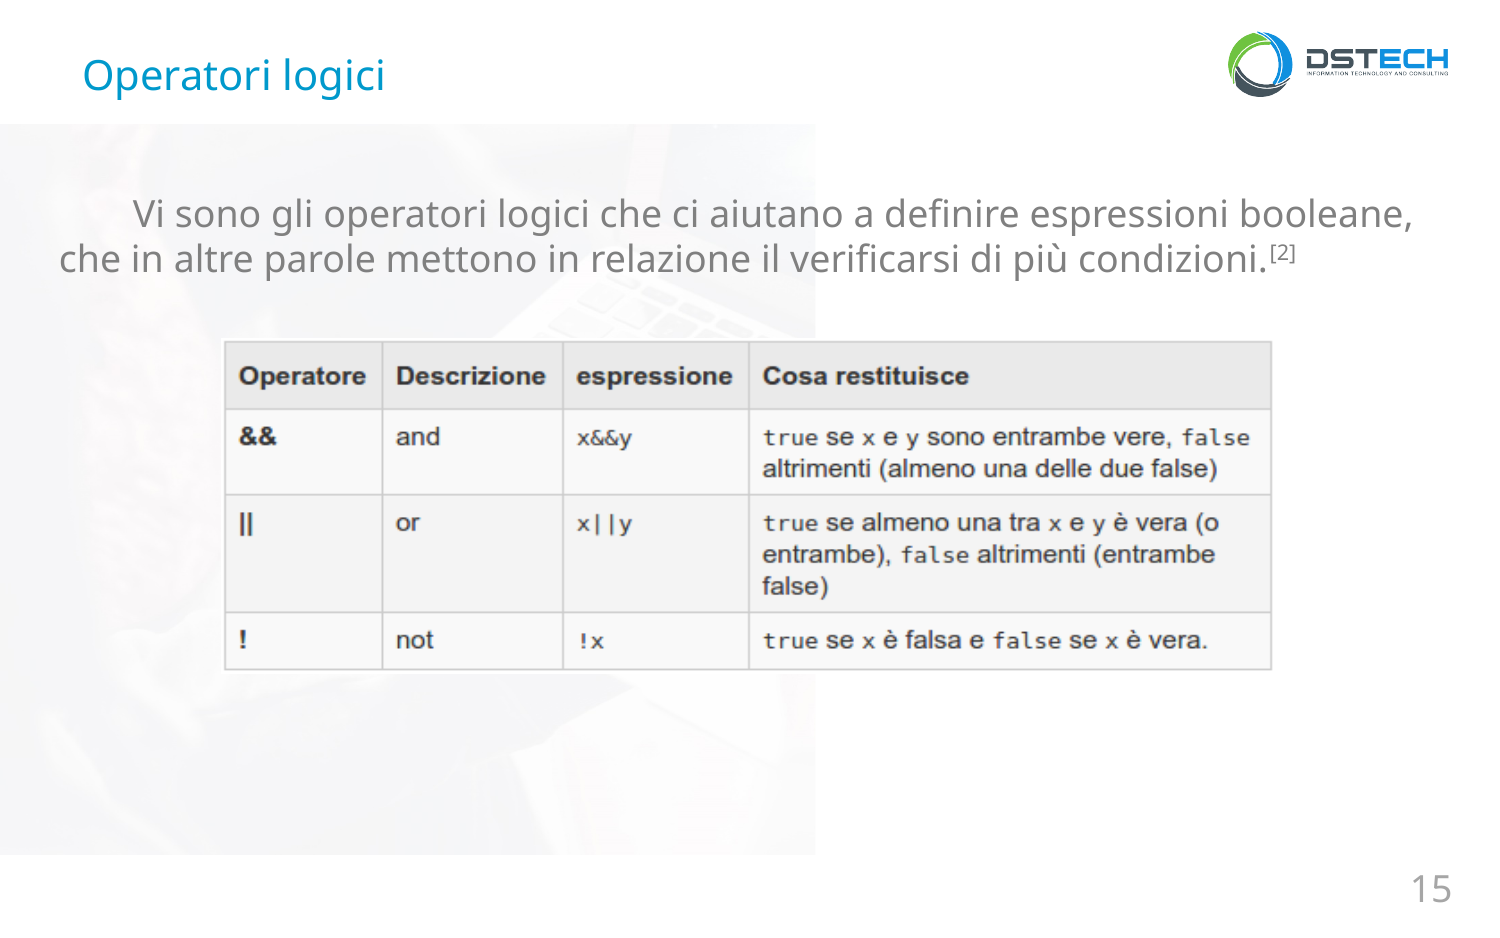

Operatori logici
	Vi sono gli operatori logici che ci aiutano a definire espressioni booleane, che in altre parole mettono in relazione il verificarsi di più condizioni.[2]
15